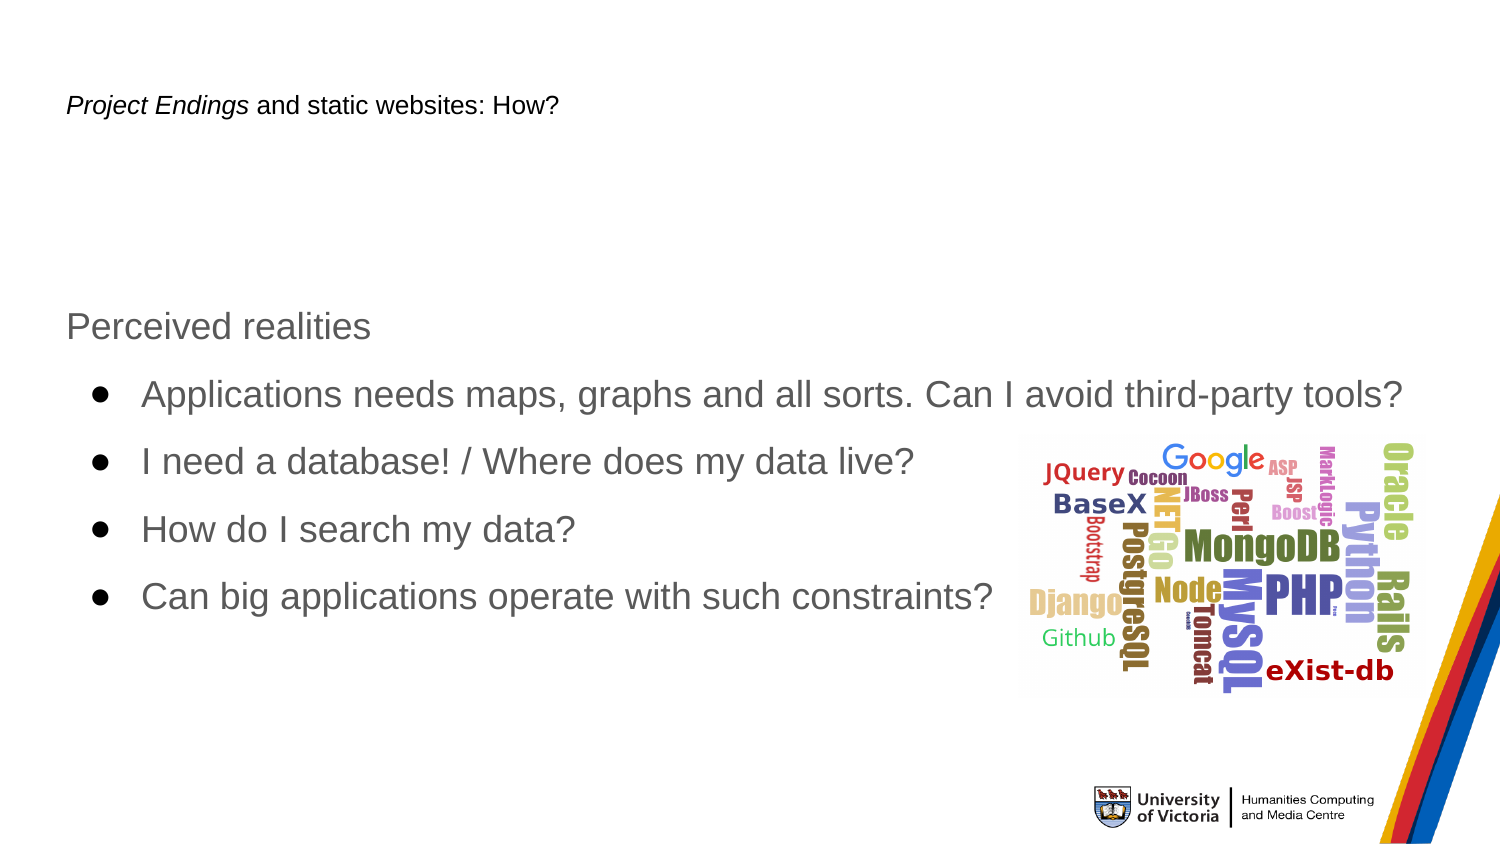

# Project Endings and static websites: How?
Perceived realities
Applications needs maps, graphs and all sorts. Can I avoid third-party tools?
I need a database! / Where does my data live?
How do I search my data?
Can big applications operate with such constraints?